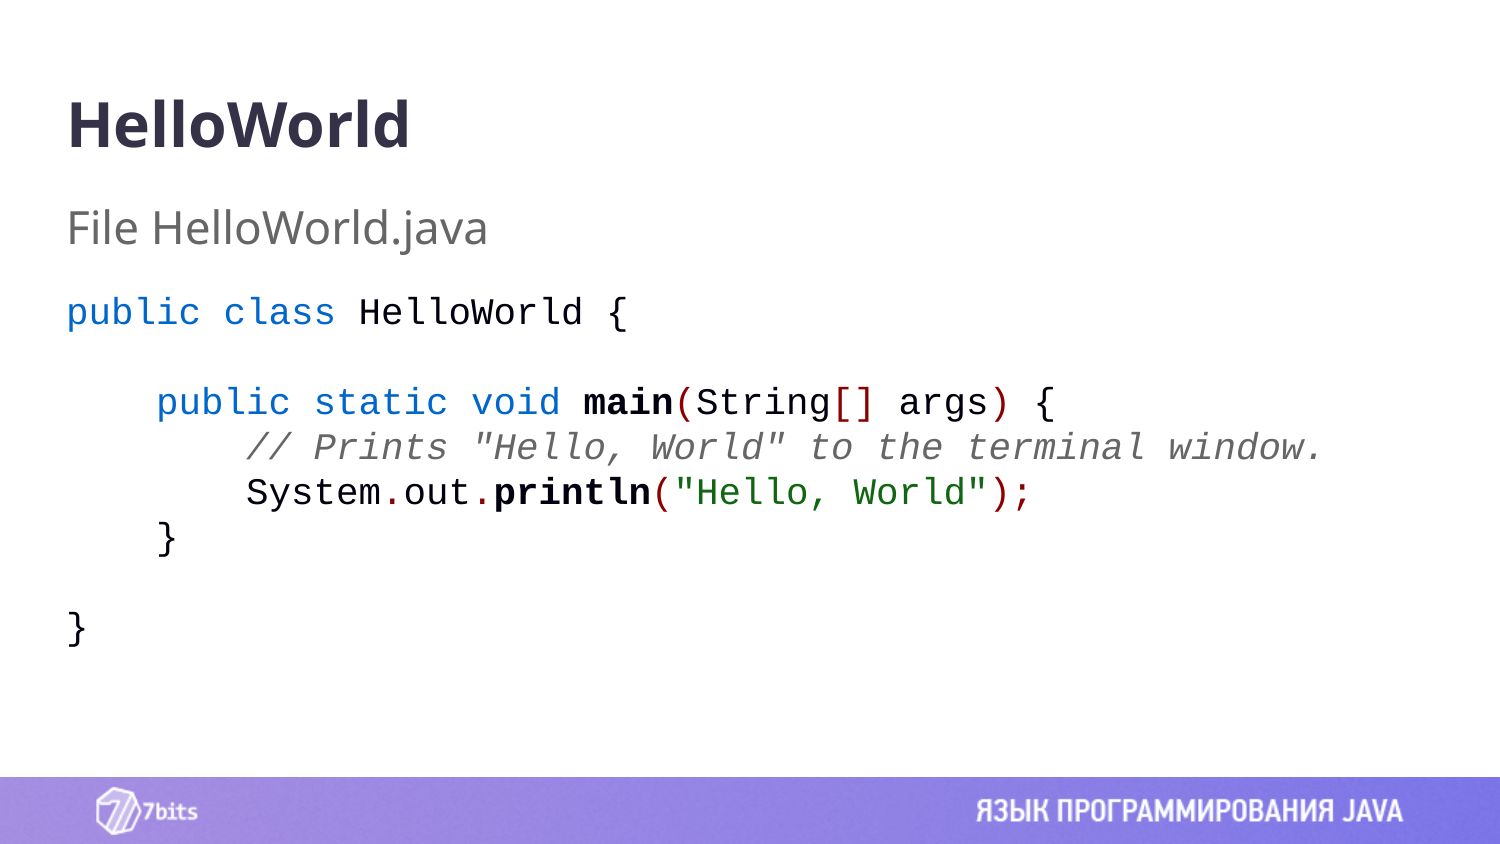

# HelloWorld
File HelloWorld.java
public class HelloWorld {
 public static void main(String[] args) {
 // Prints "Hello, World" to the terminal window.
 System.out.println("Hello, World");
 }
}